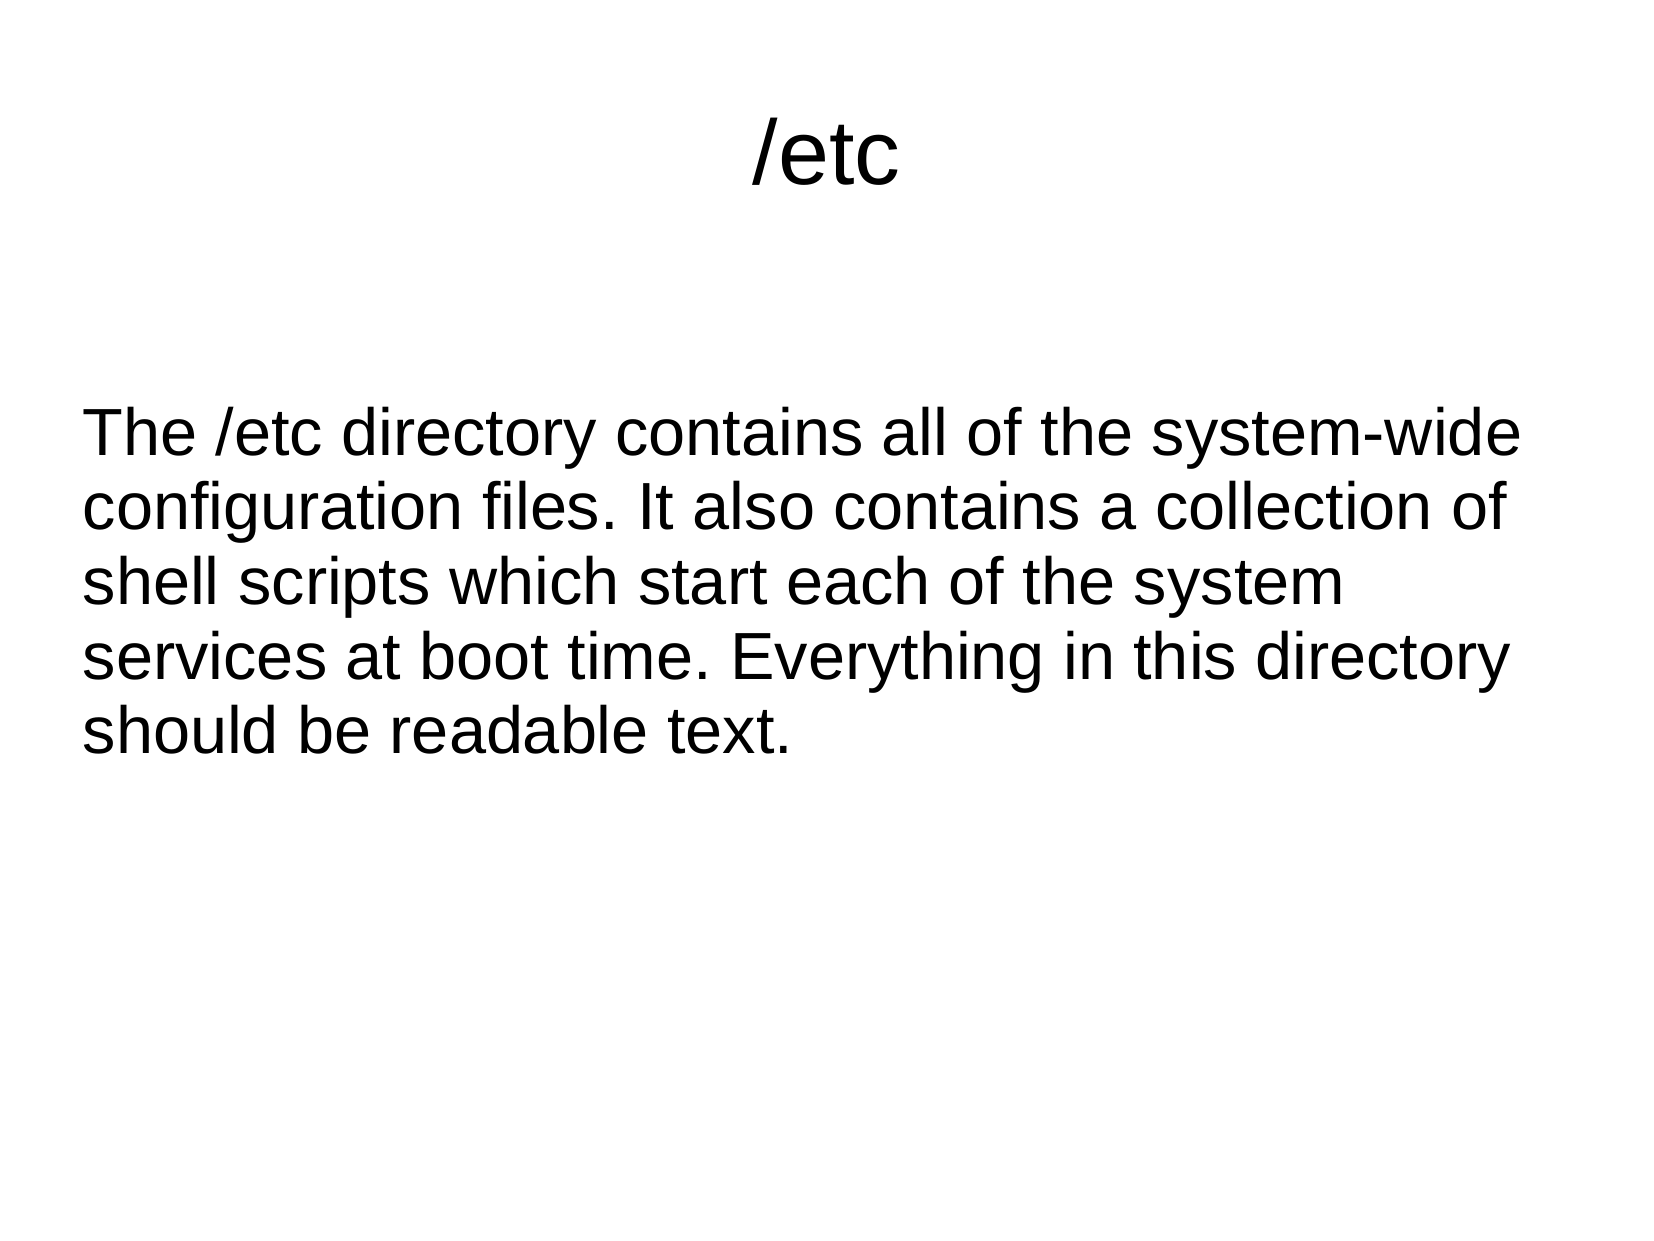

# /etc
The /etc directory contains all of the system-wide configuration files. It also contains a collection of shell scripts which start each of the system services at boot time. Everything in this directory should be readable text.